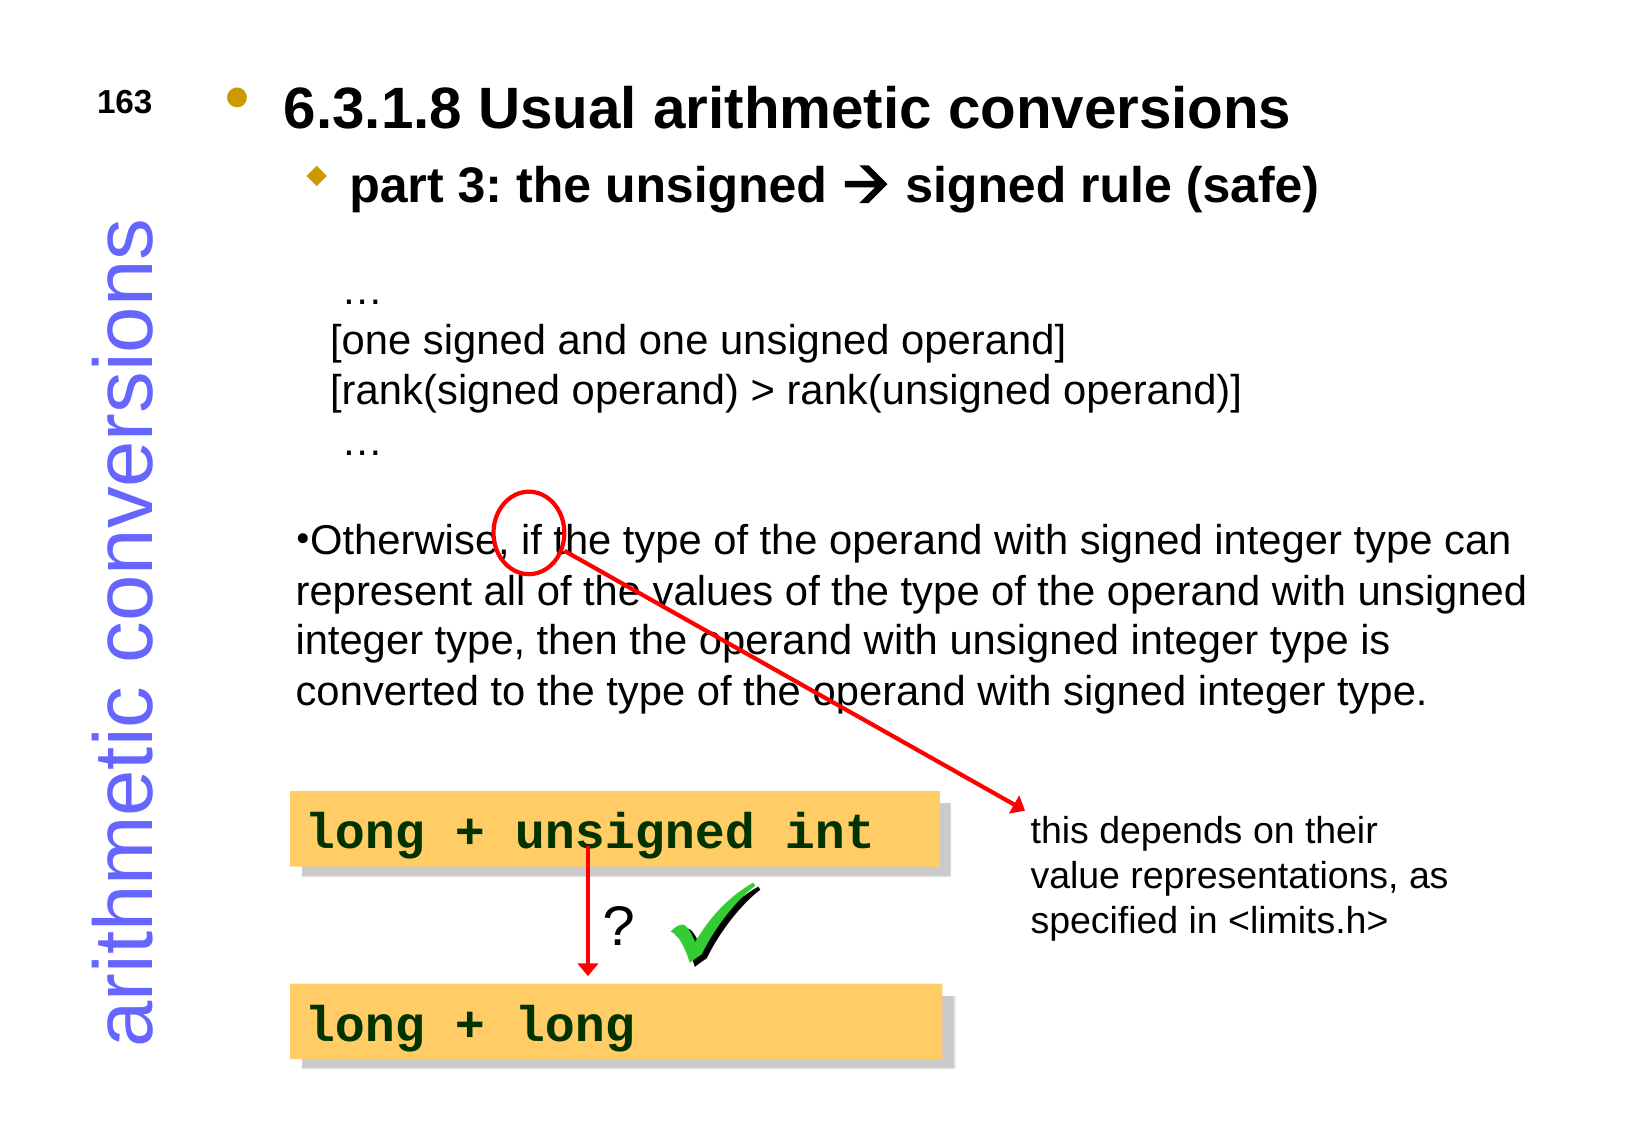

163
6.3.1.8 Usual arithmetic conversions
part 3: the unsigned  signed rule (safe)
 …
 [one signed and one unsigned operand]
 [rank(signed operand) > rank(unsigned operand)]
 …
Otherwise, if the type of the operand with signed integer type can represent all of the values of the type of the operand with unsigned integer type, then the operand with unsigned integer type is converted to the type of the operand with signed integer type.
# arithmetic conversions
long + unsigned int
this depends on their value representations, as specified in <limits.h>

?
long + long